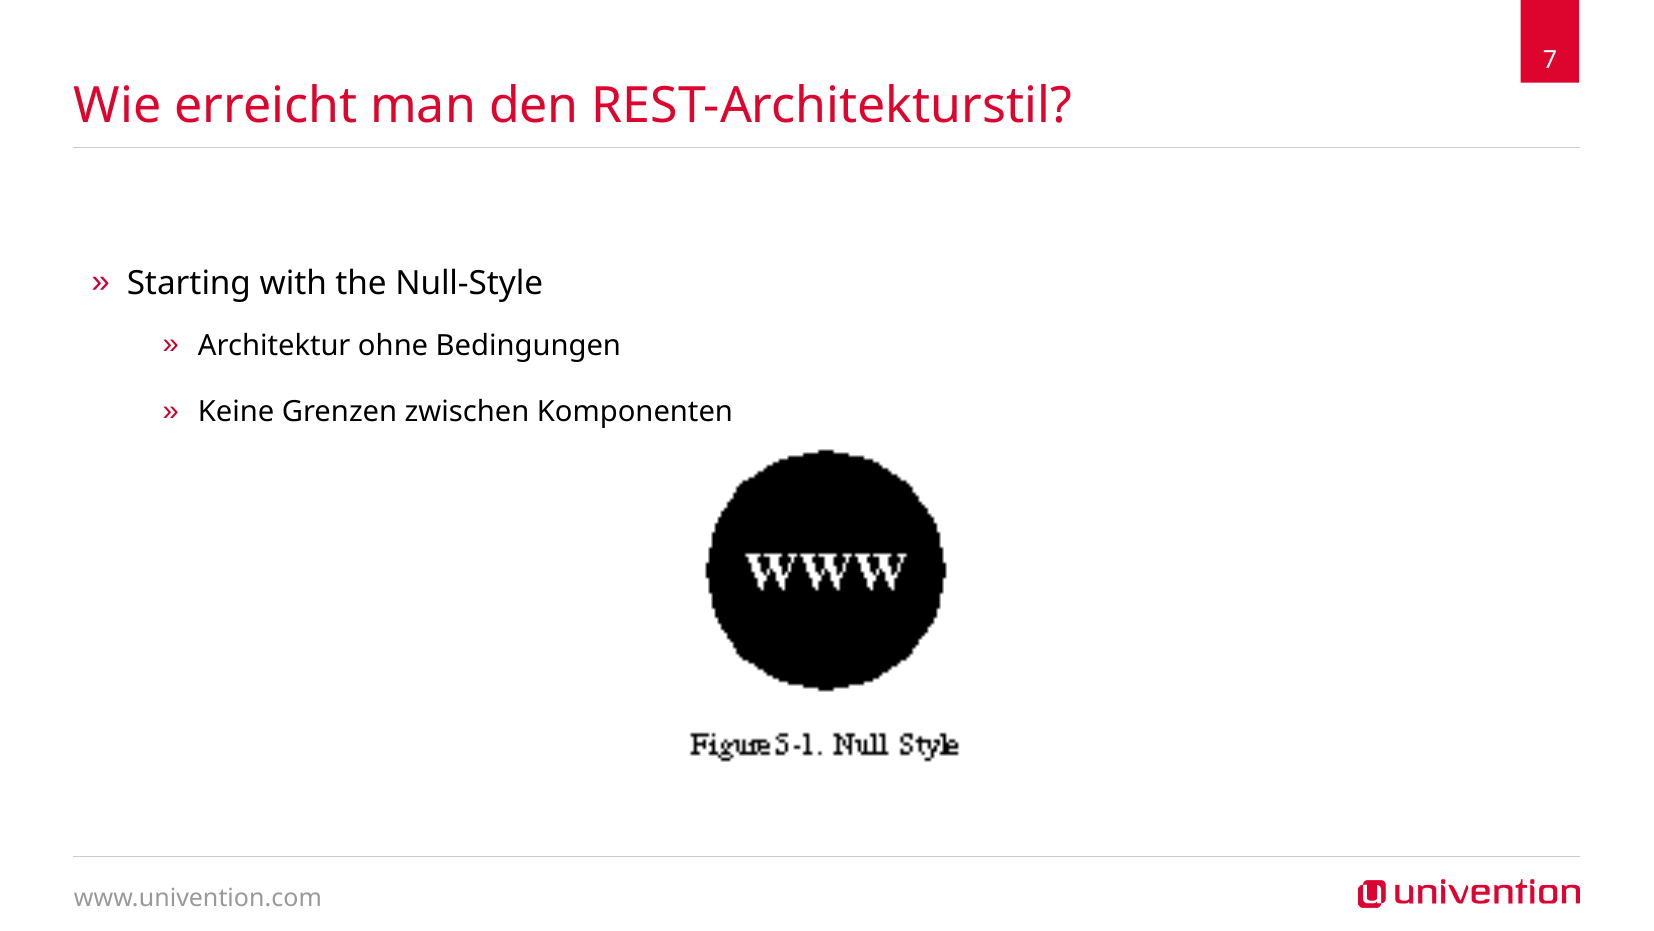

# Wie erreicht man den REST-Architekturstil?
Starting with the Null-Style
Architektur ohne Bedingungen
Keine Grenzen zwischen Komponenten